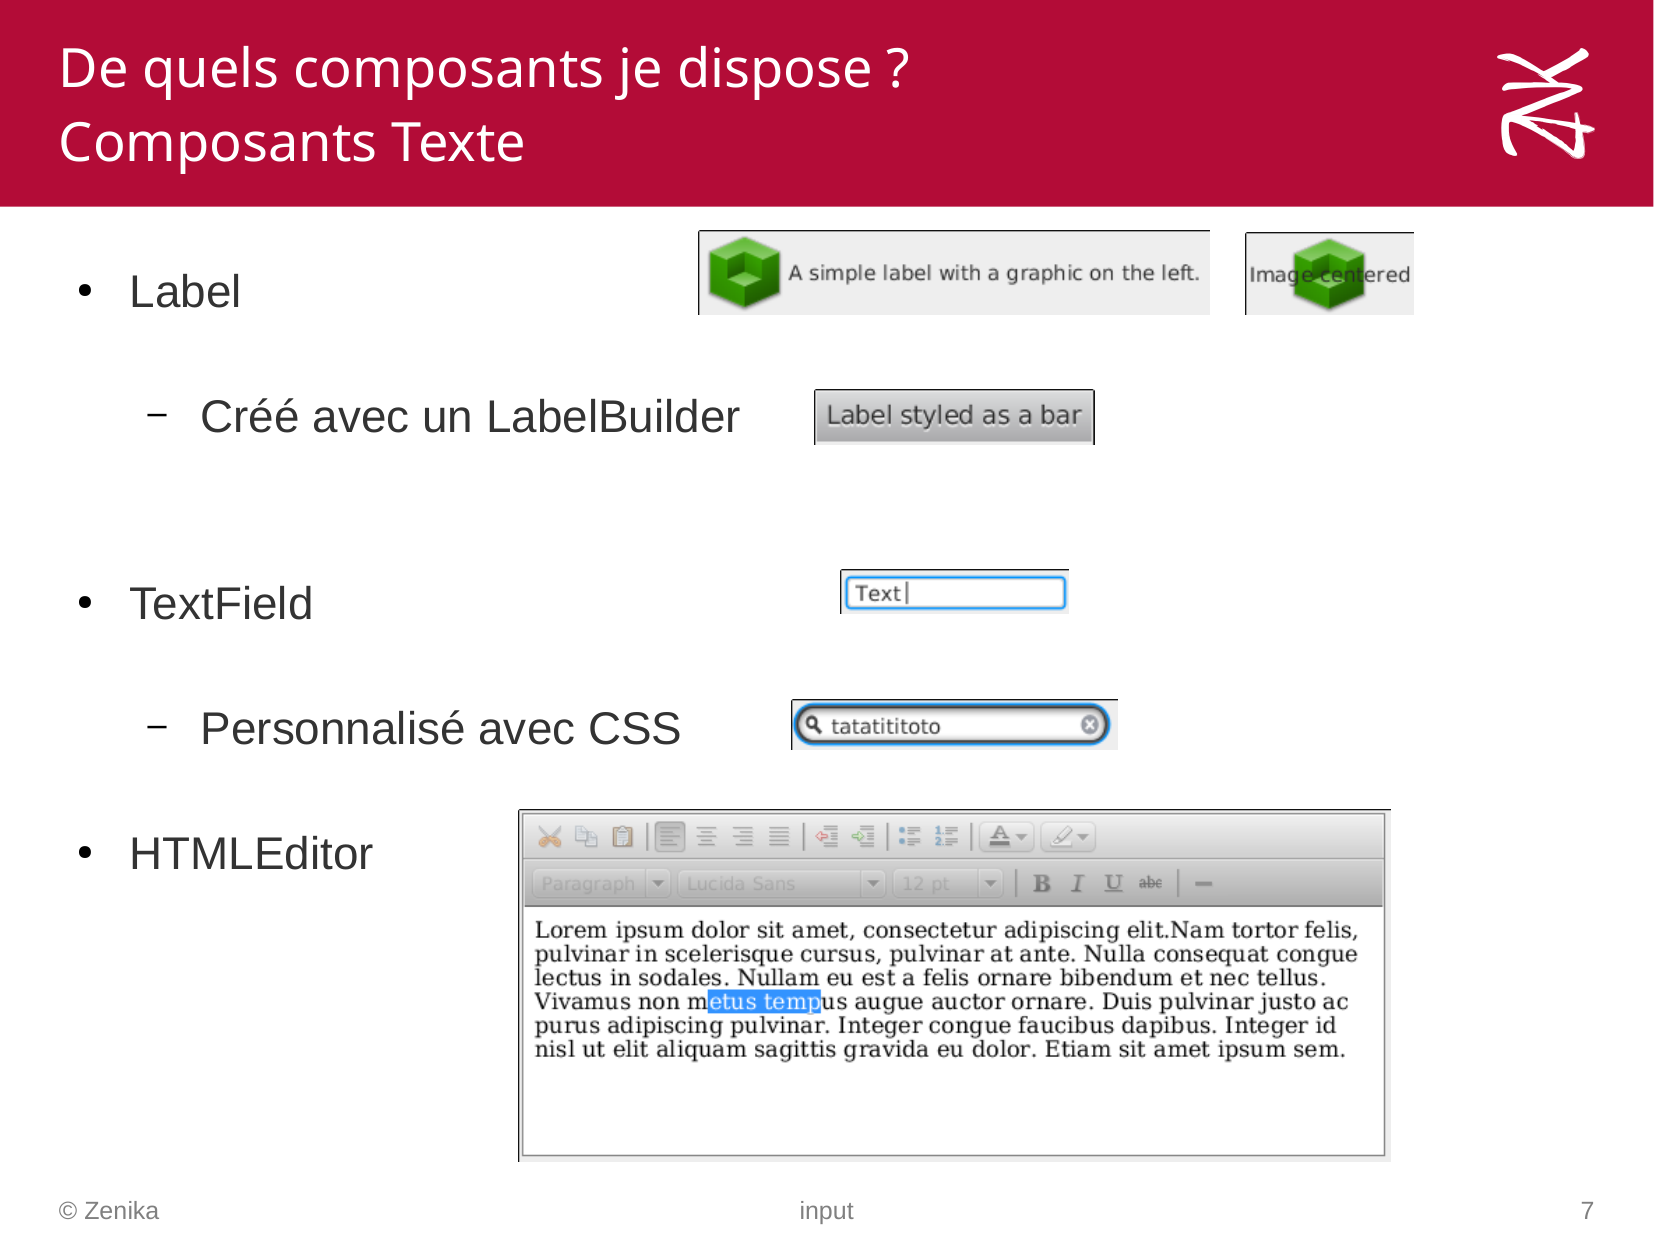

# De quels composants je dispose ? Composants Texte
Label
Créé avec un LabelBuilder
TextField
Personnalisé avec CSS
HTMLEditor